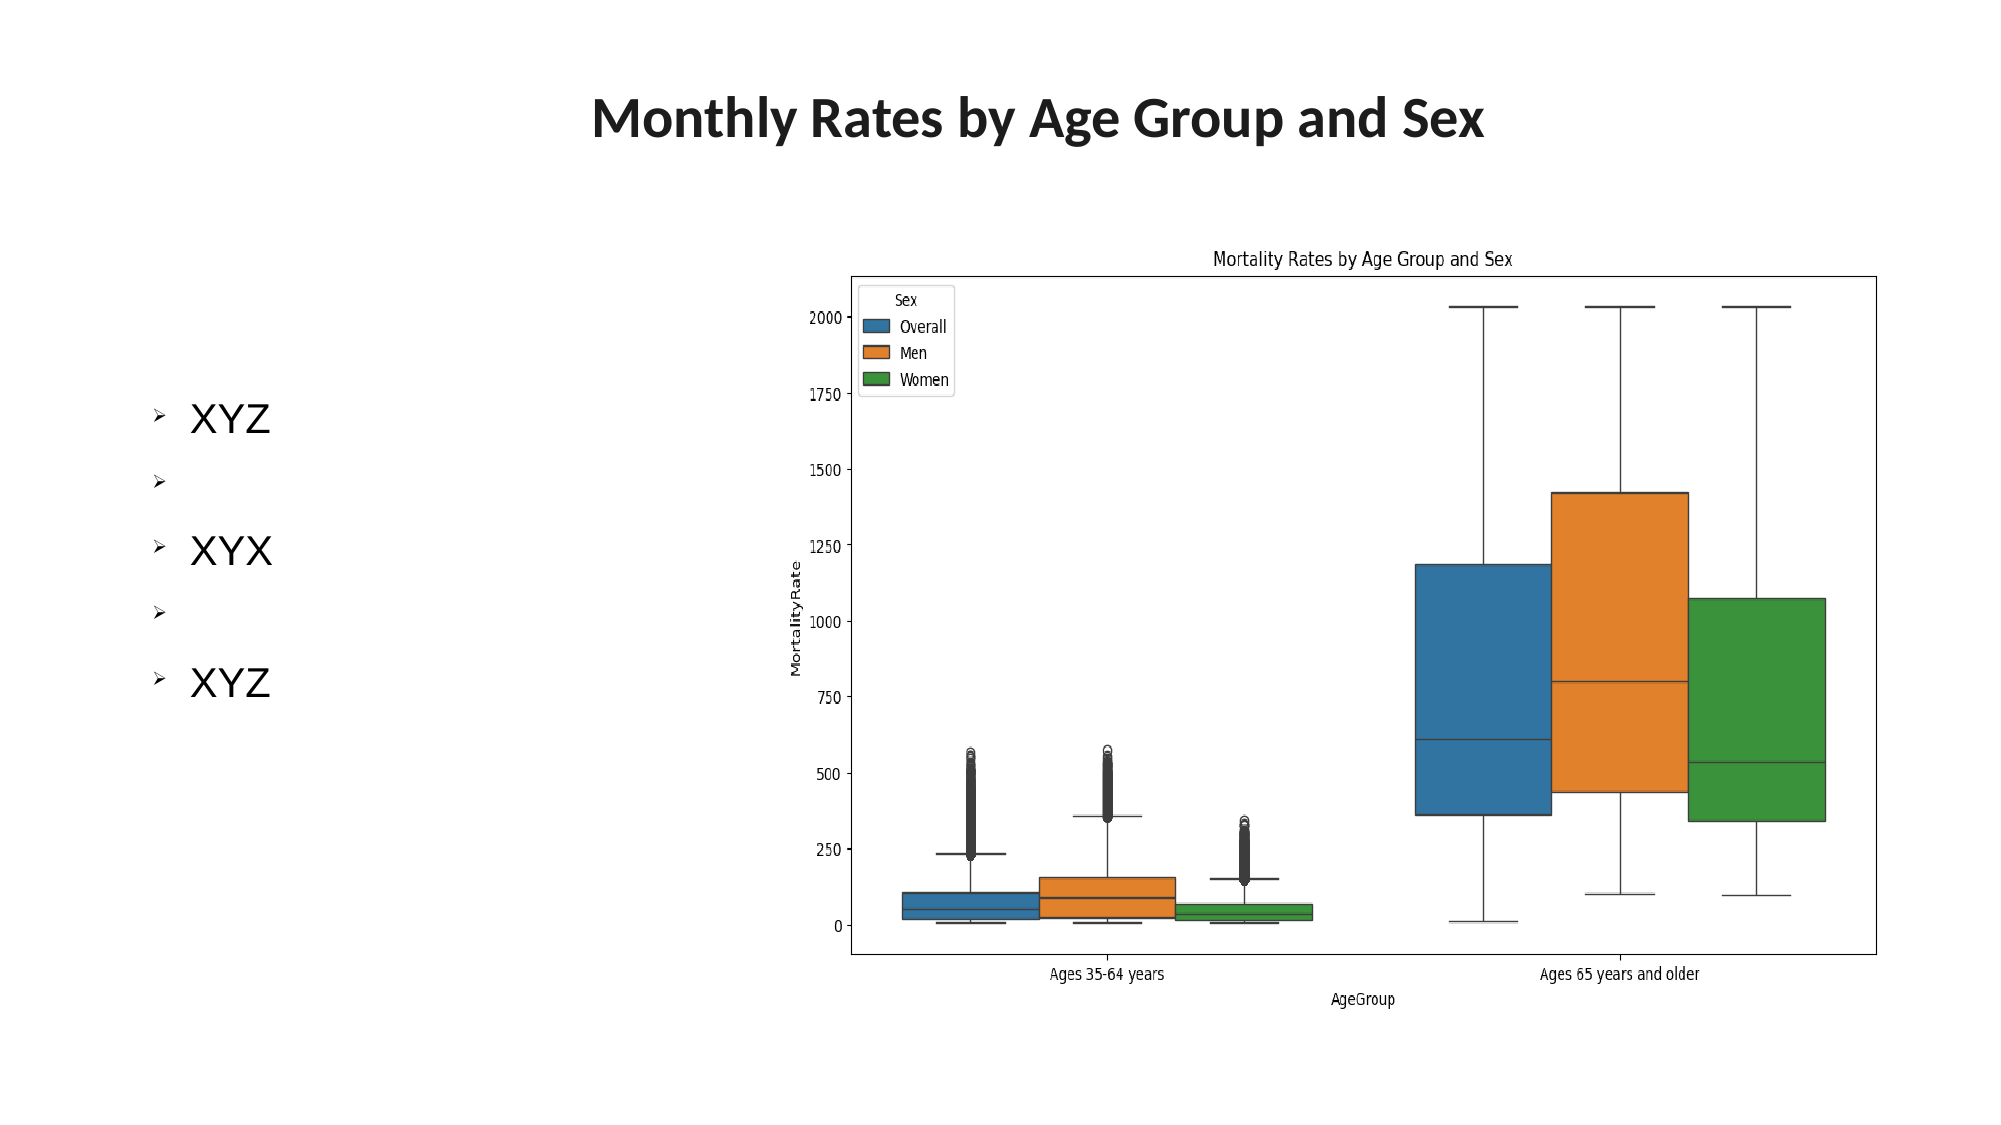

# Monthly Rates by Age Group and Sex
XYZ
XYX
XYZ